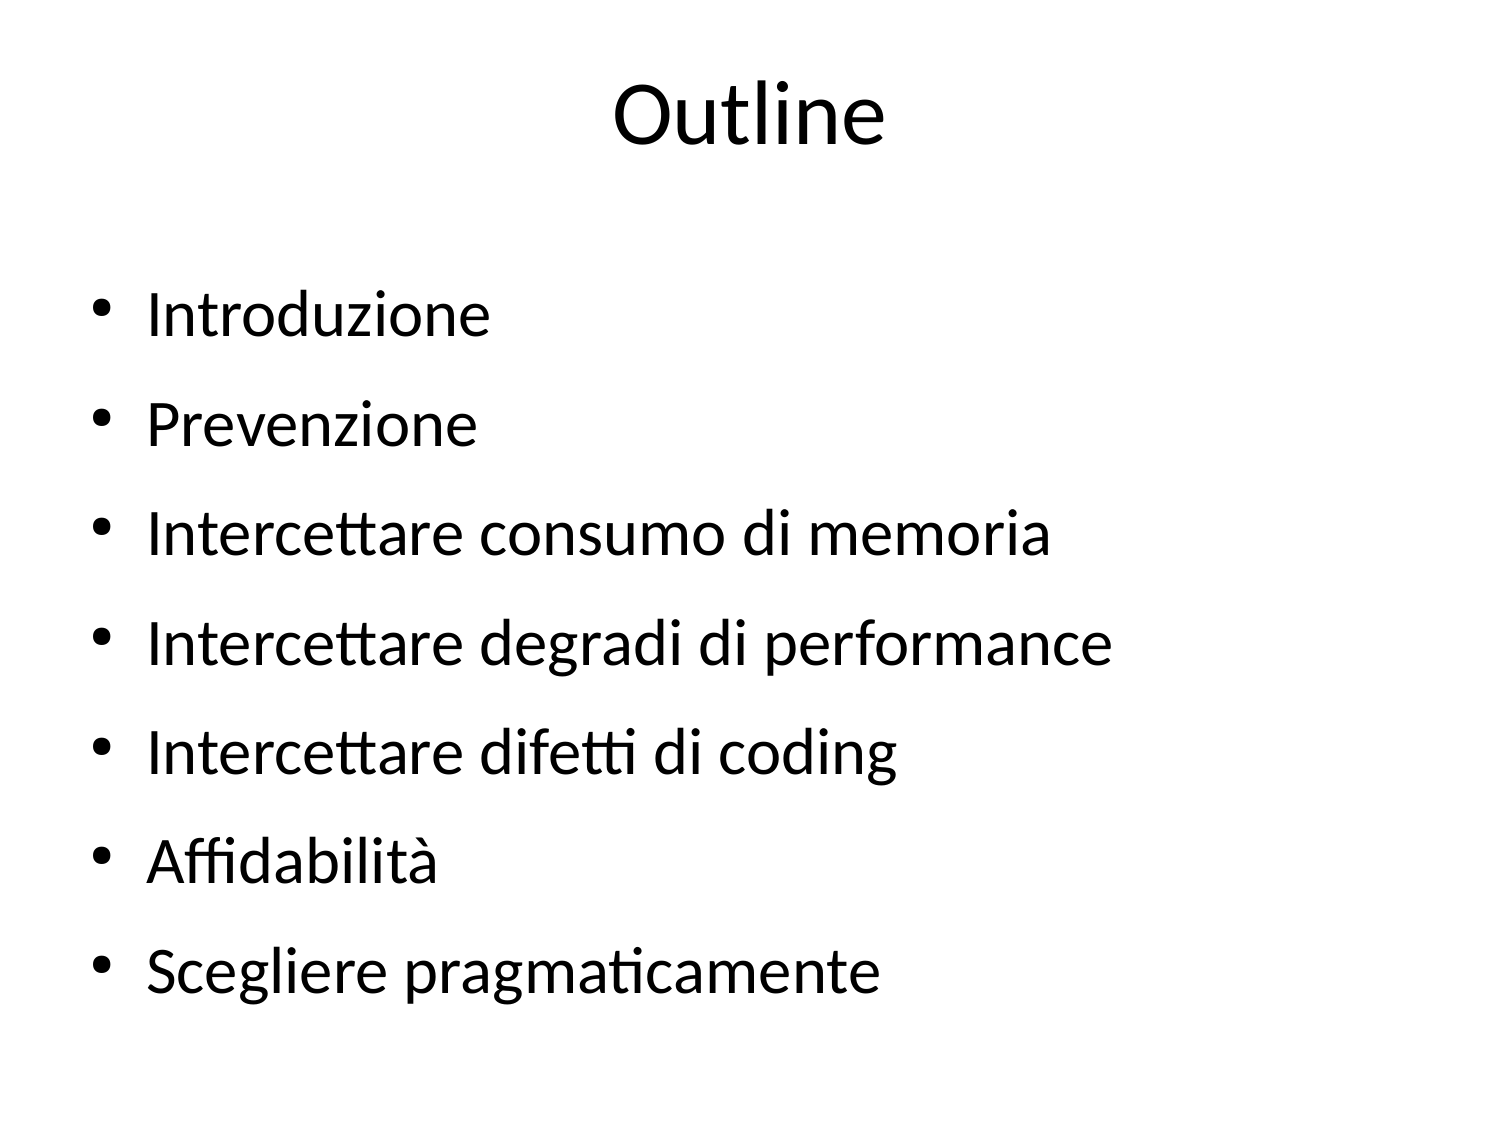

# Outline
Introduzione
Prevenzione
Intercettare consumo di memoria
Intercettare degradi di performance
Intercettare difetti di coding
Affidabilità
Scegliere pragmaticamente